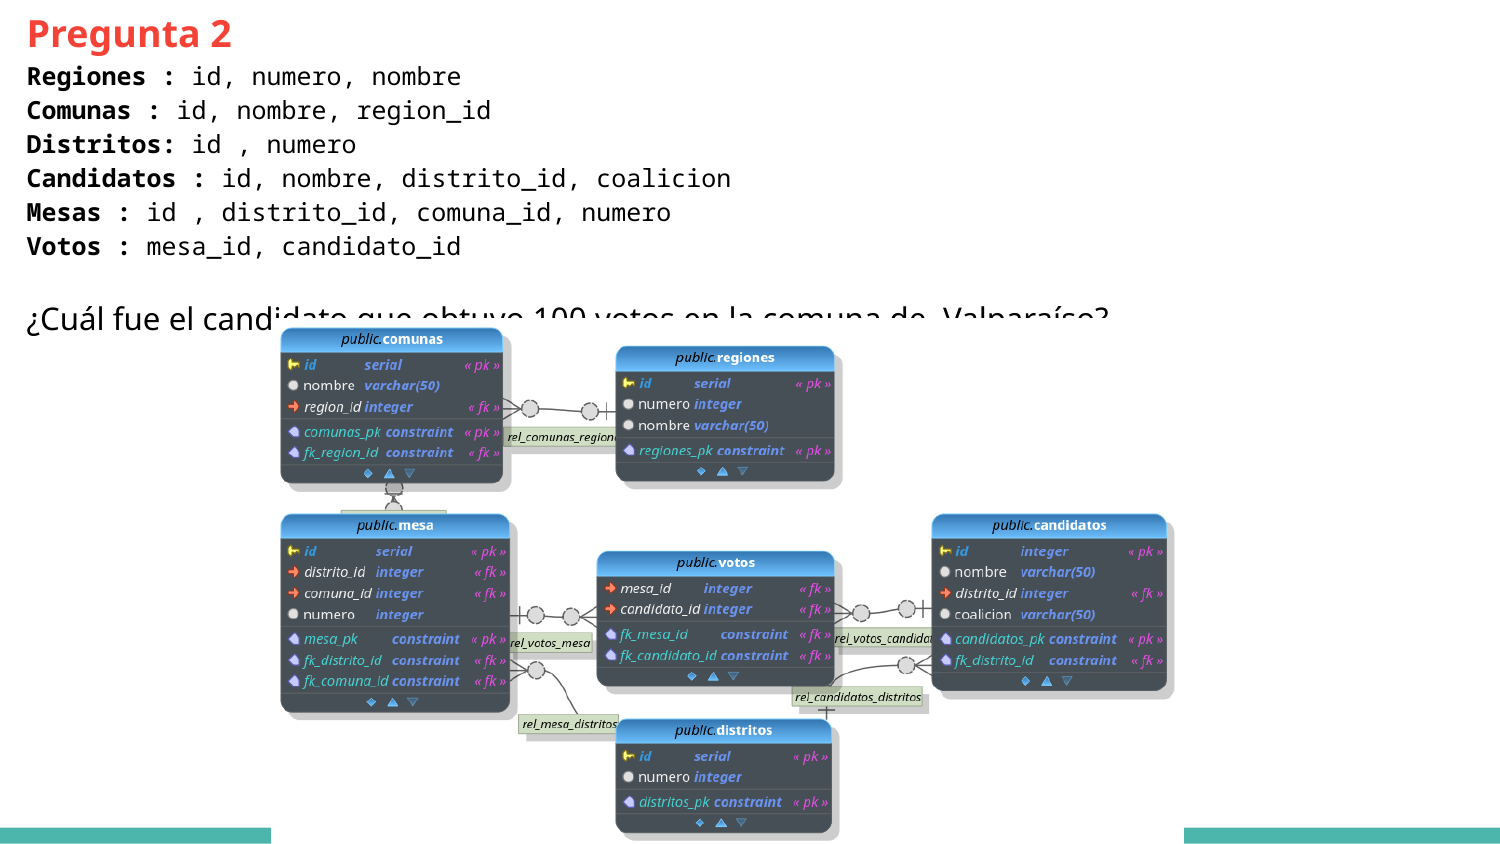

Pregunta 2
Regiones : id, numero, nombre
Comunas : id, nombre, region_id
Distritos: id , numero
Candidatos : id, nombre, distrito_id, coalicion
Mesas : id , distrito_id, comuna_id, numero
Votos : mesa_id, candidato_id
¿Cuál fue el candidato que obtuvo 100 votos en la comuna de Valparaíso?